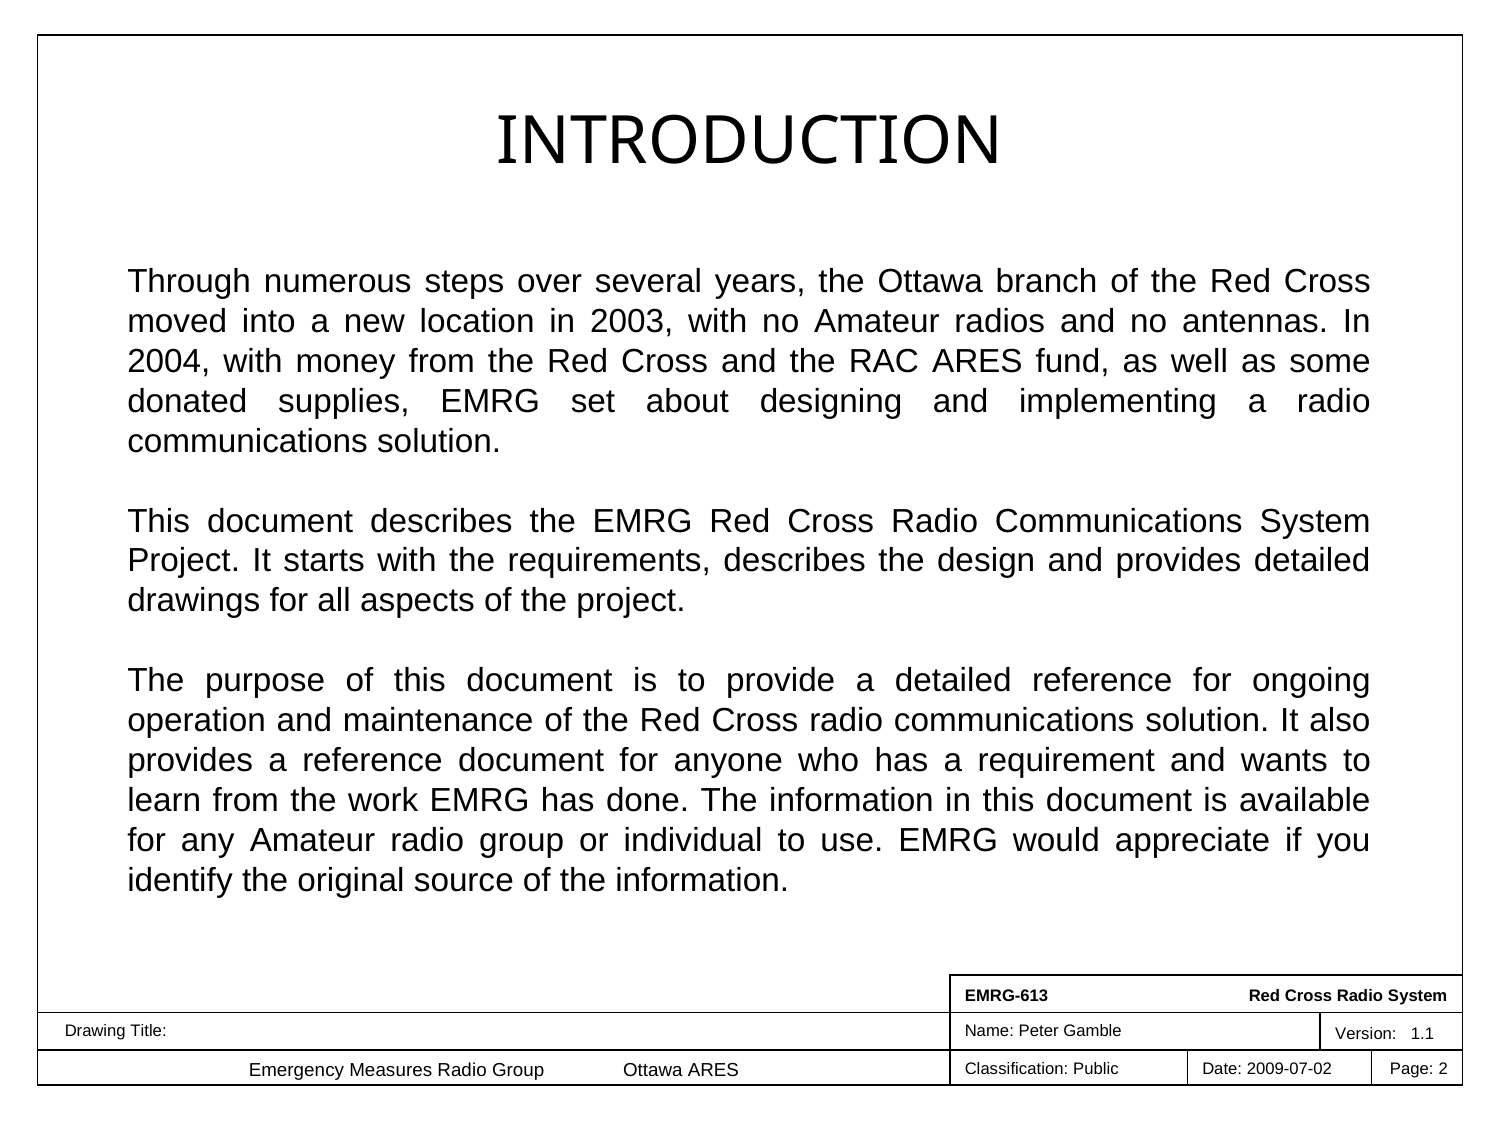

# INTRODUCTION
Through numerous steps over several years, the Ottawa branch of the Red Cross moved into a new location in 2003, with no Amateur radios and no antennas. In 2004, with money from the Red Cross and the RAC ARES fund, as well as some donated supplies, EMRG set about designing and implementing a radio communications solution.
This document describes the EMRG Red Cross Radio Communications System Project. It starts with the requirements, describes the design and provides detailed drawings for all aspects of the project.
The purpose of this document is to provide a detailed reference for ongoing operation and maintenance of the Red Cross radio communications solution. It also provides a reference document for anyone who has a requirement and wants to learn from the work EMRG has done. The information in this document is available for any Amateur radio group or individual to use. EMRG would appreciate if you identify the original source of the information.
Emergency Measures Radio Group Ottawa ARES
Page: